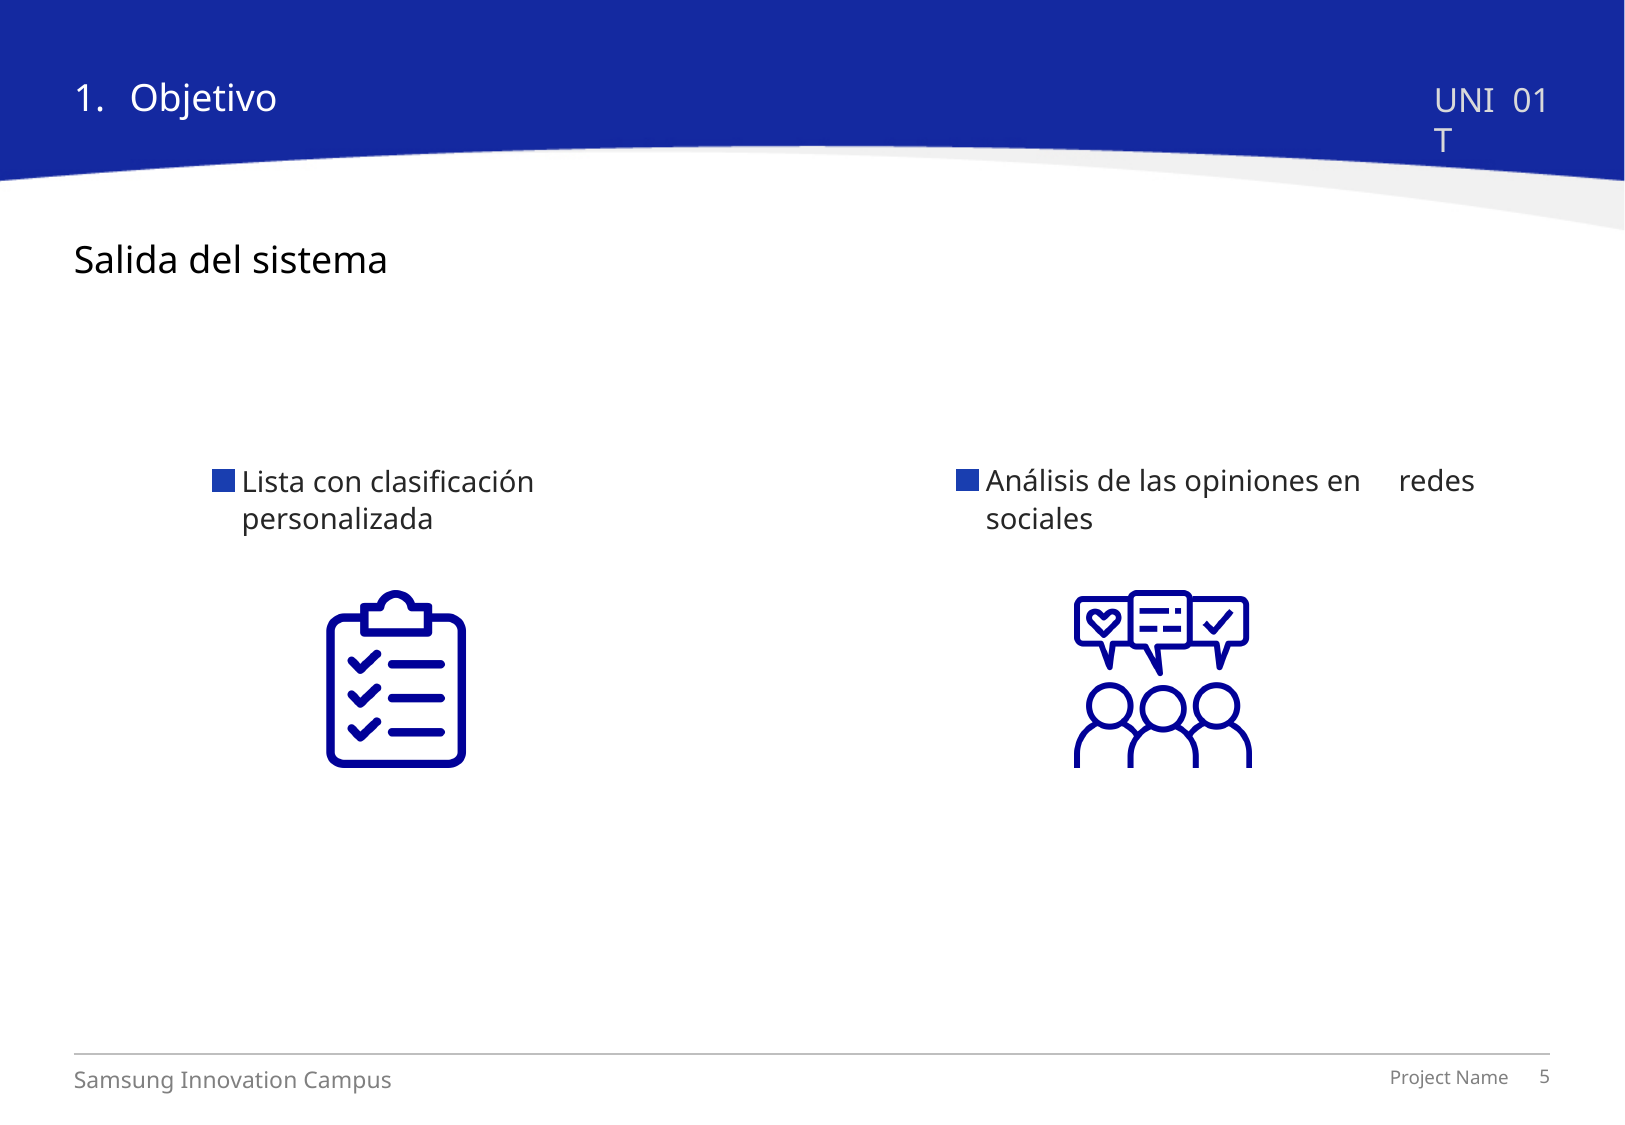

1.
Objetivo
UNIT
01
Salida del sistema
Análisis de las opiniones en redes sociales
Lista con clasificación personalizada